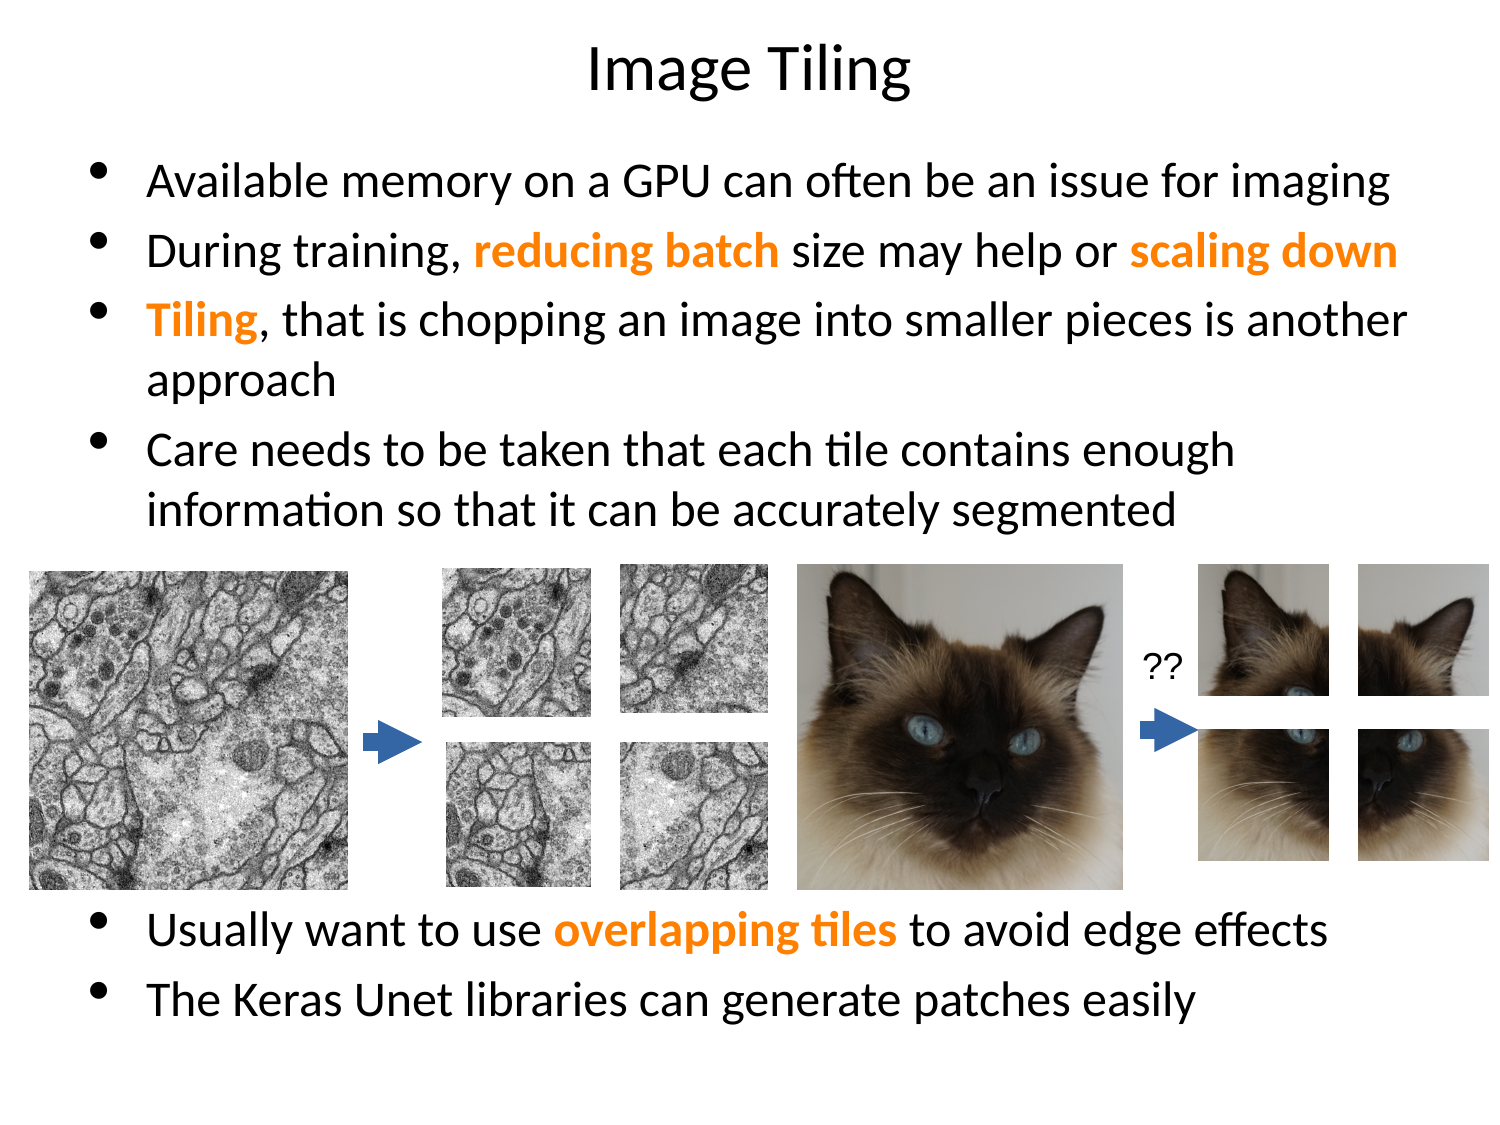

Image Tiling
Available memory on a GPU can often be an issue for imaging
During training, reducing batch size may help or scaling down
Tiling, that is chopping an image into smaller pieces is another approach
Care needs to be taken that each tile contains enough information so that it can be accurately segmented
Usually want to use overlapping tiles to avoid edge effects
The Keras Unet libraries can generate patches easily
??